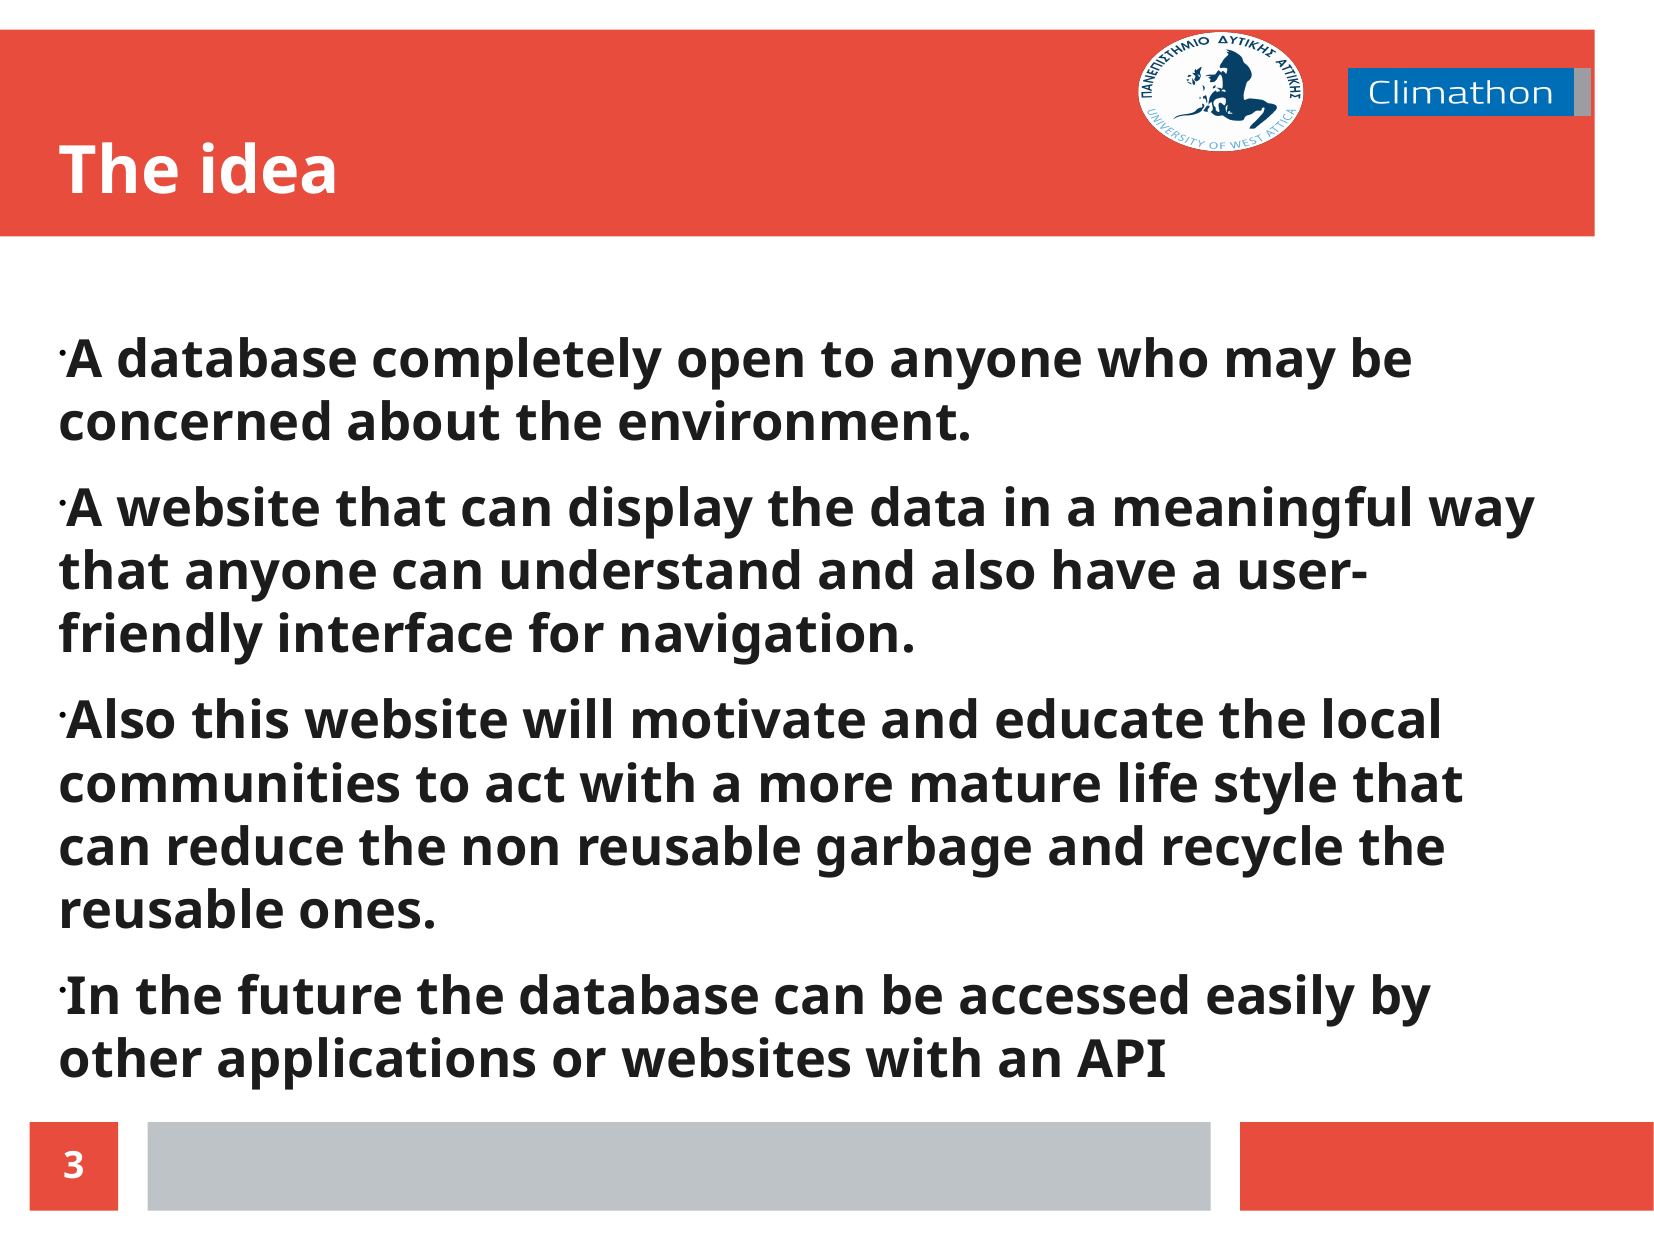

# The idea
A database completely open to anyone who may be concerned about the environment.
A website that can display the data in a meaningful way that anyone can understand and also have a user-friendly interface for navigation.
Also this website will motivate and educate the local communities to act with a more mature life style that can reduce the non reusable garbage and recycle the reusable ones.
In the future the database can be accessed easily by other applications or websites with an API